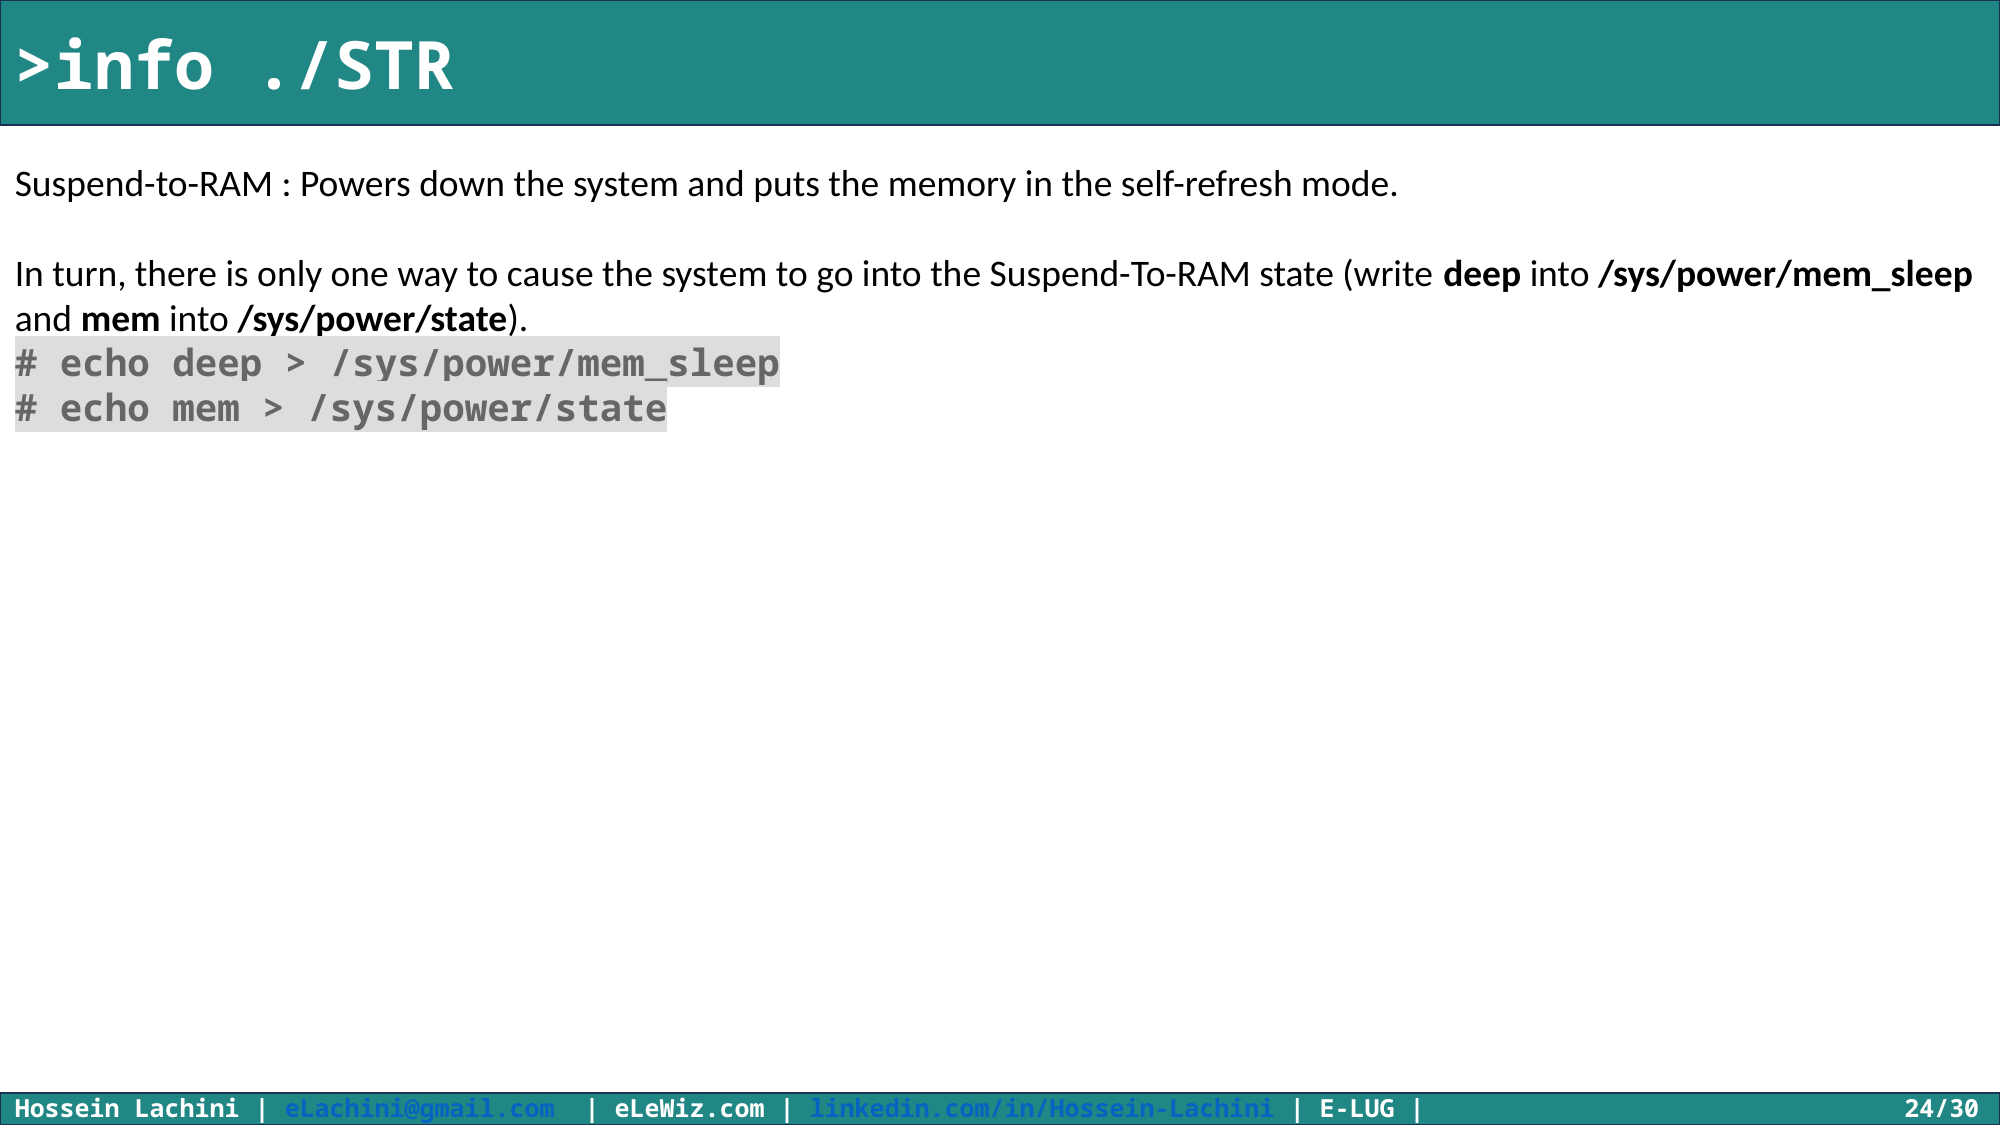

>info ./STR
Suspend-to-RAM : Powers down the system and puts the memory in the self-refresh mode.
In turn, there is only one way to cause the system to go into the Suspend-To-RAM state (write deep into /sys/power/mem_sleep and mem into /sys/power/state).
# echo deep > /sys/power/mem_sleep
# echo mem > /sys/power/state
Hossein Lachini | eLachini@gmail.com | eLeWiz.com | linkedin.com/in/Hossein-Lachini | E-LUG | 24/30